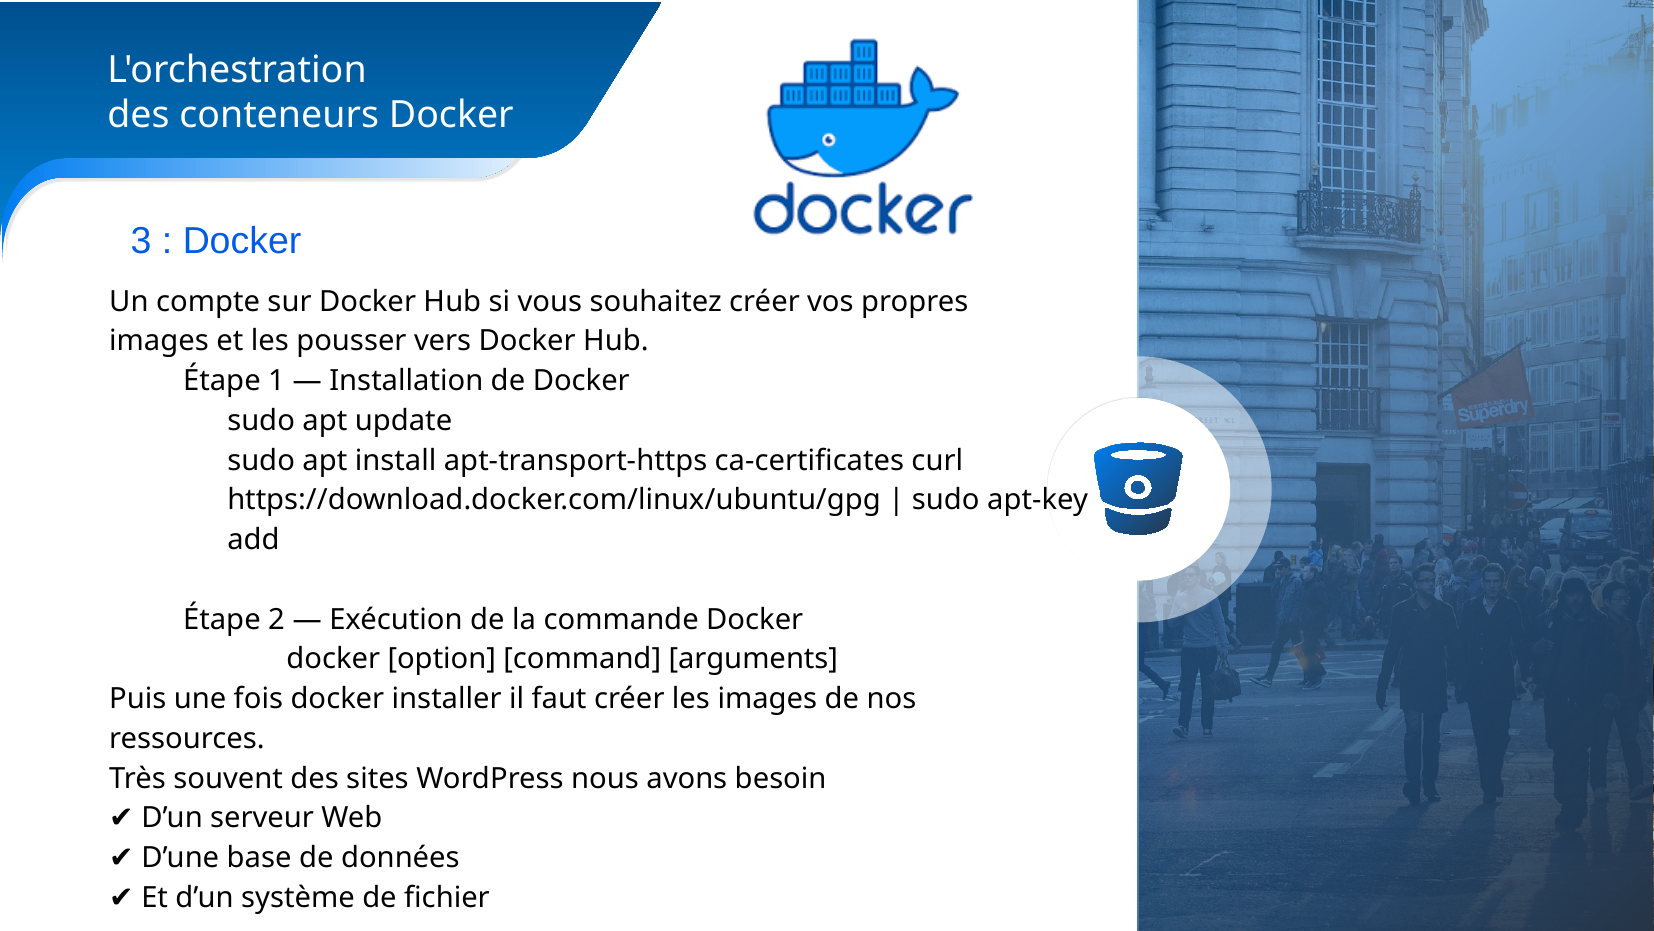

L'orchestration
des conteneurs Docker
3 : Docker
Un compte sur Docker Hub si vous souhaitez créer vos propres
images et les pousser vers Docker Hub.
	Étape 1 — Installation de Docker
sudo apt update
sudo apt install apt-transport-https ca-certificates curl
https://download.docker.com/linux/ubuntu/gpg | sudo apt-key add
	Étape 2 — Exécution de la commande Docker
docker [option] [command] [arguments]
Puis une fois docker installer il faut créer les images de nos
ressources.
Très souvent des sites WordPress nous avons besoin
✔ D’un serveur Web
✔ D’une base de données
✔ Et d’un système de fichier